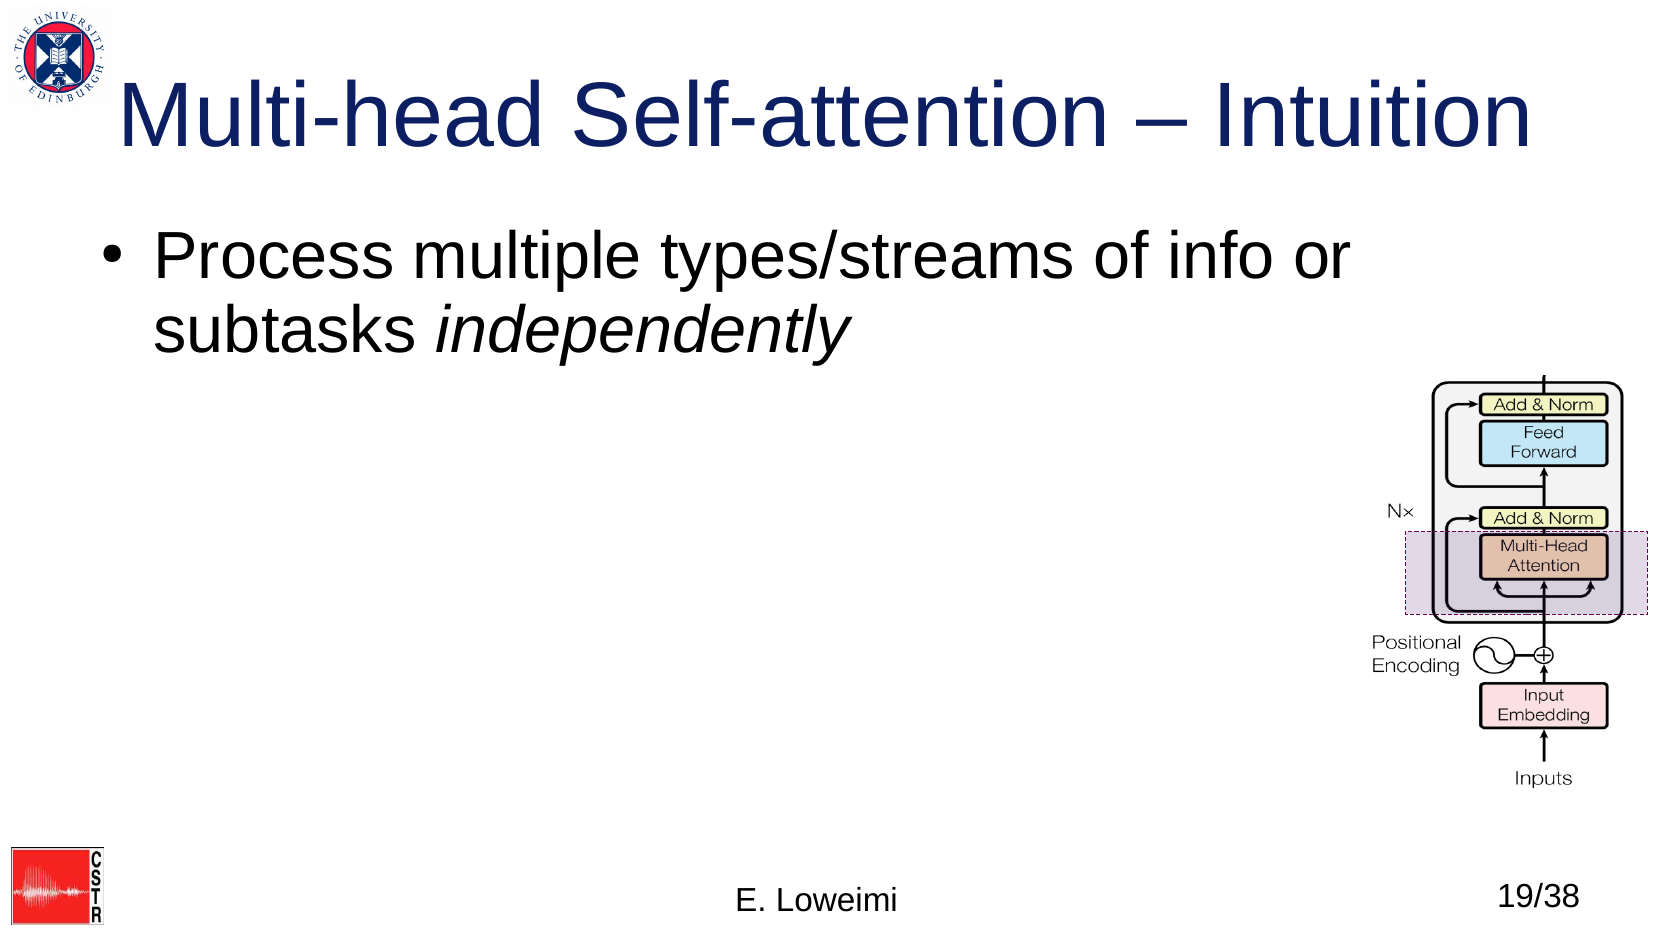

# Multi-head Self-attention – Intuition
Process multiple types/streams of info or subtasks independently
19/38
E. Loweimi